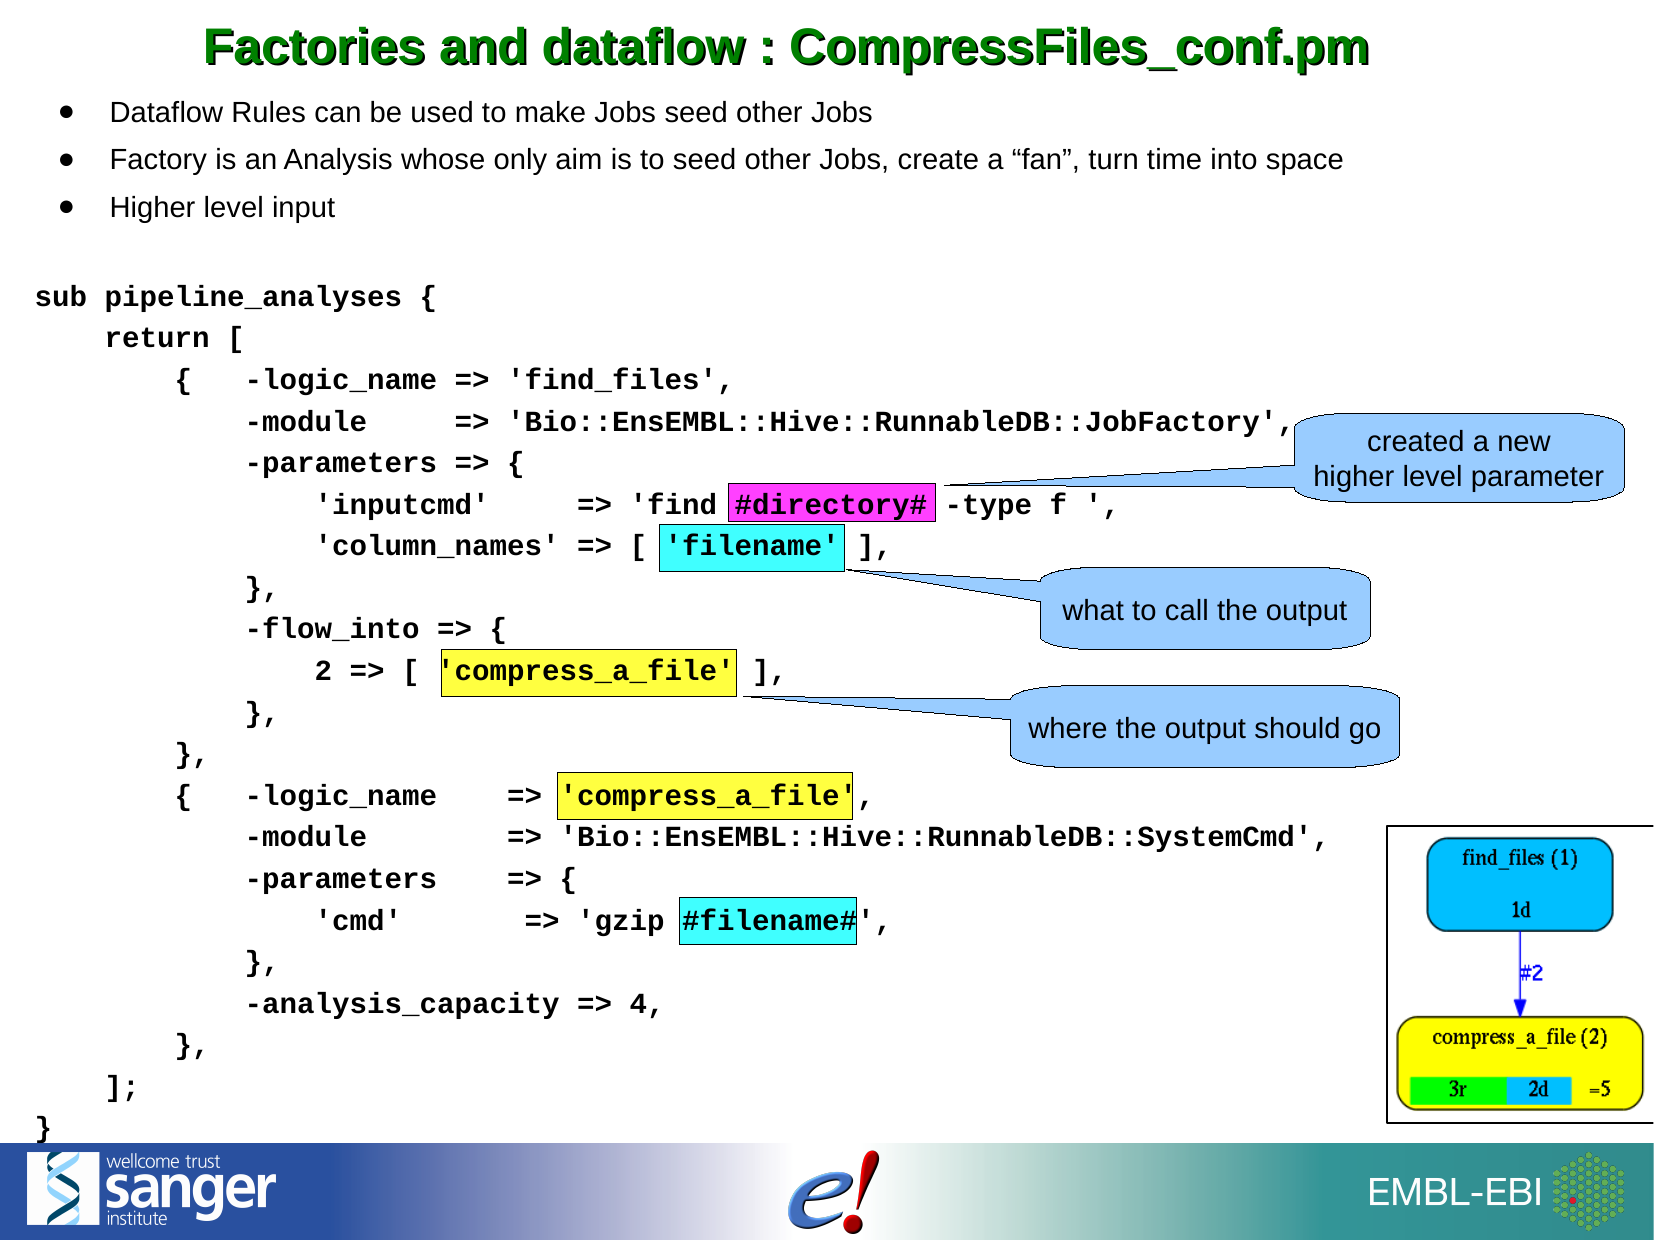

# Factories and dataflow : CompressFiles_conf.pm
Dataflow Rules can be used to make Jobs seed other Jobs
Factory is an Analysis whose only aim is to seed other Jobs, create a “fan”, turn time into space
Higher level input
sub pipeline_analyses {
 return [
 { -logic_name => 'find_files',
 -module => 'Bio::EnsEMBL::Hive::RunnableDB::JobFactory',
 -parameters => {
 'inputcmd' => 'find #directory# -type f ',
 'column_names' => [ 'filename' ],
 },
 -flow_into => {
 2 => [ 'compress_a_file' ],
 },
 },
 { -logic_name => 'compress_a_file',
 -module => 'Bio::EnsEMBL::Hive::RunnableDB::SystemCmd',
 -parameters => {
 'cmd' => 'gzip #filename#',
 },
 -analysis_capacity => 4,
 },
 ];
}
created a new
higher level parameter
what to call the output
where the output should go